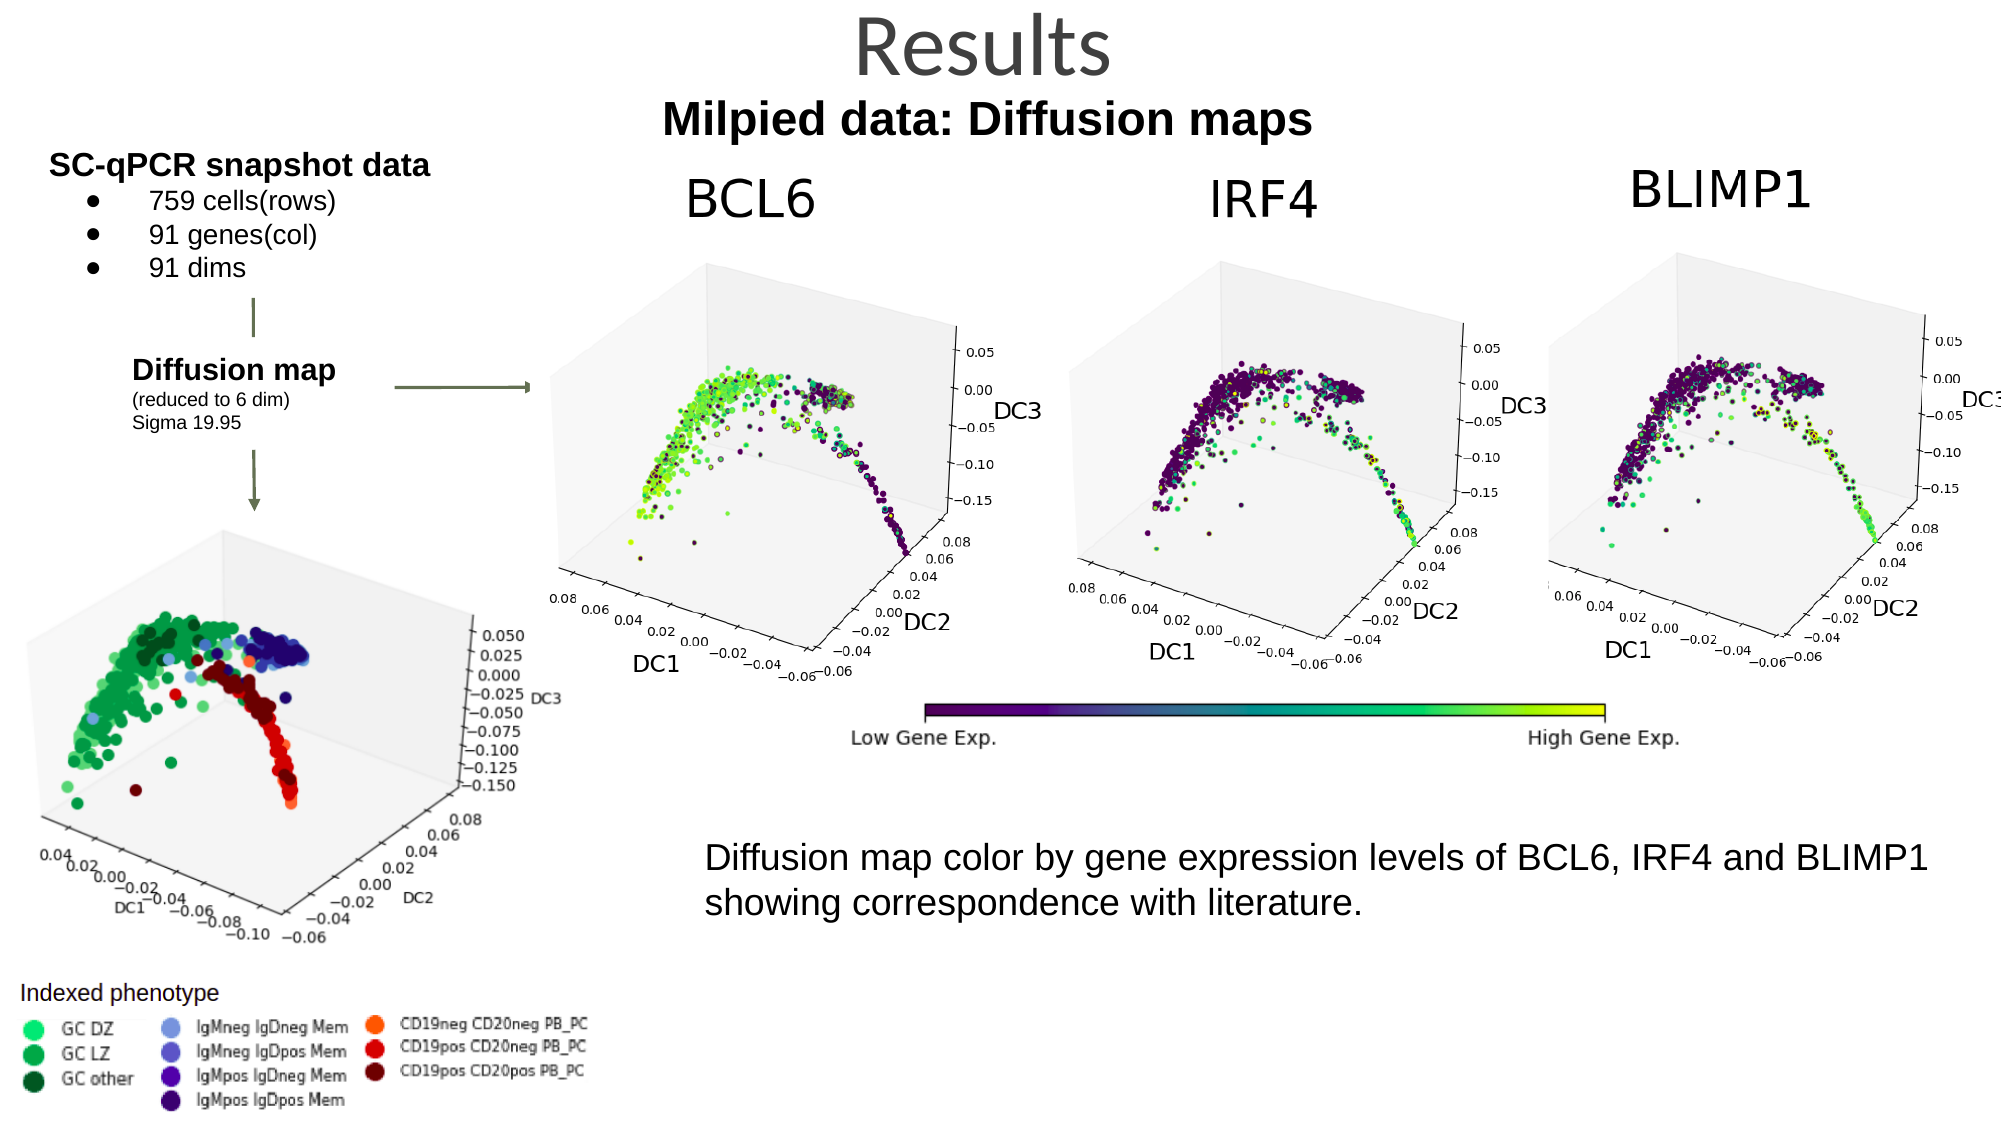

Results
Milpied data: Diffusion maps
SC-qPCR snapshot data
759 cells(rows)
91 genes(col)
91 dims
Diffusion map
(reduced to 6 dim)
Sigma 19.95
Colored by gene
Diffusion map color by gene expression levels of BCL6, IRF4 and BLIMP1 showing correspondence with literature.